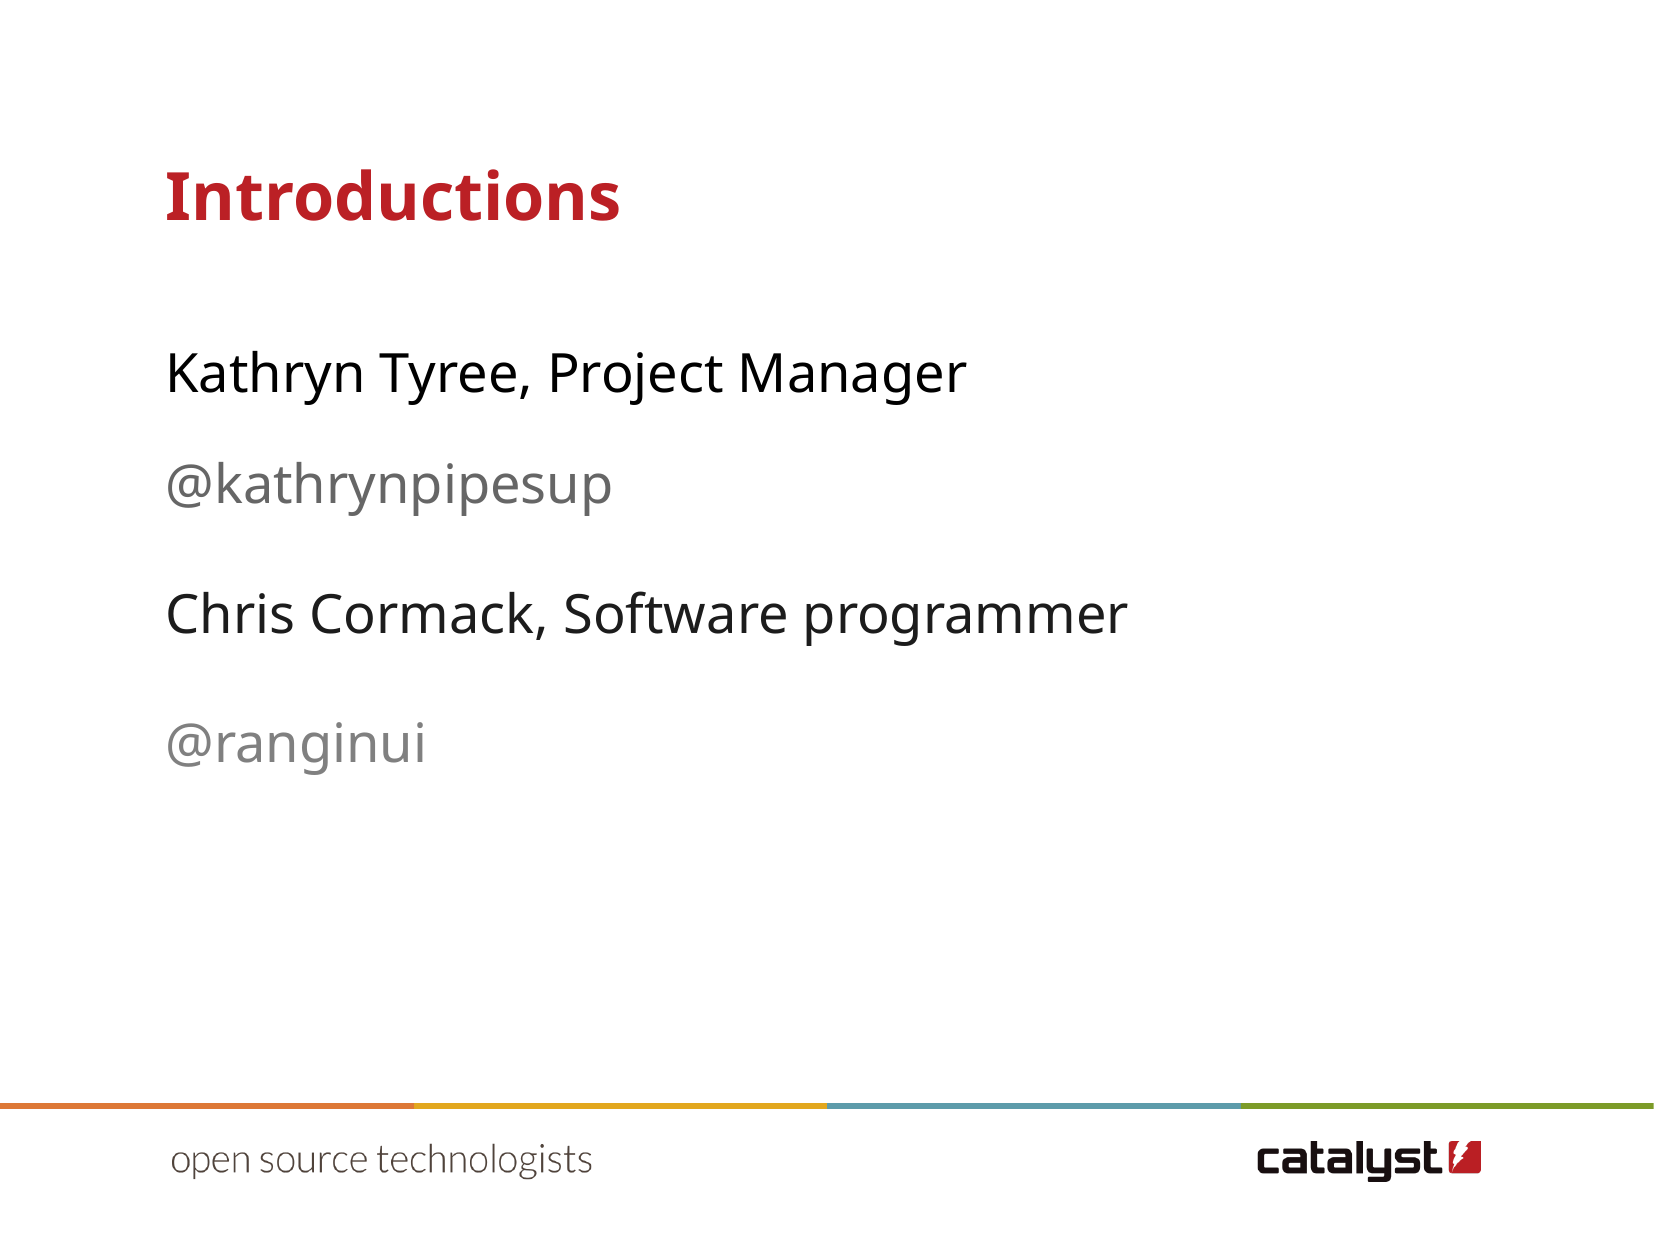

# Introductions
Kathryn Tyree, Project Manager
@kathrynpipesup
Chris Cormack, Software programmer
@ranginui